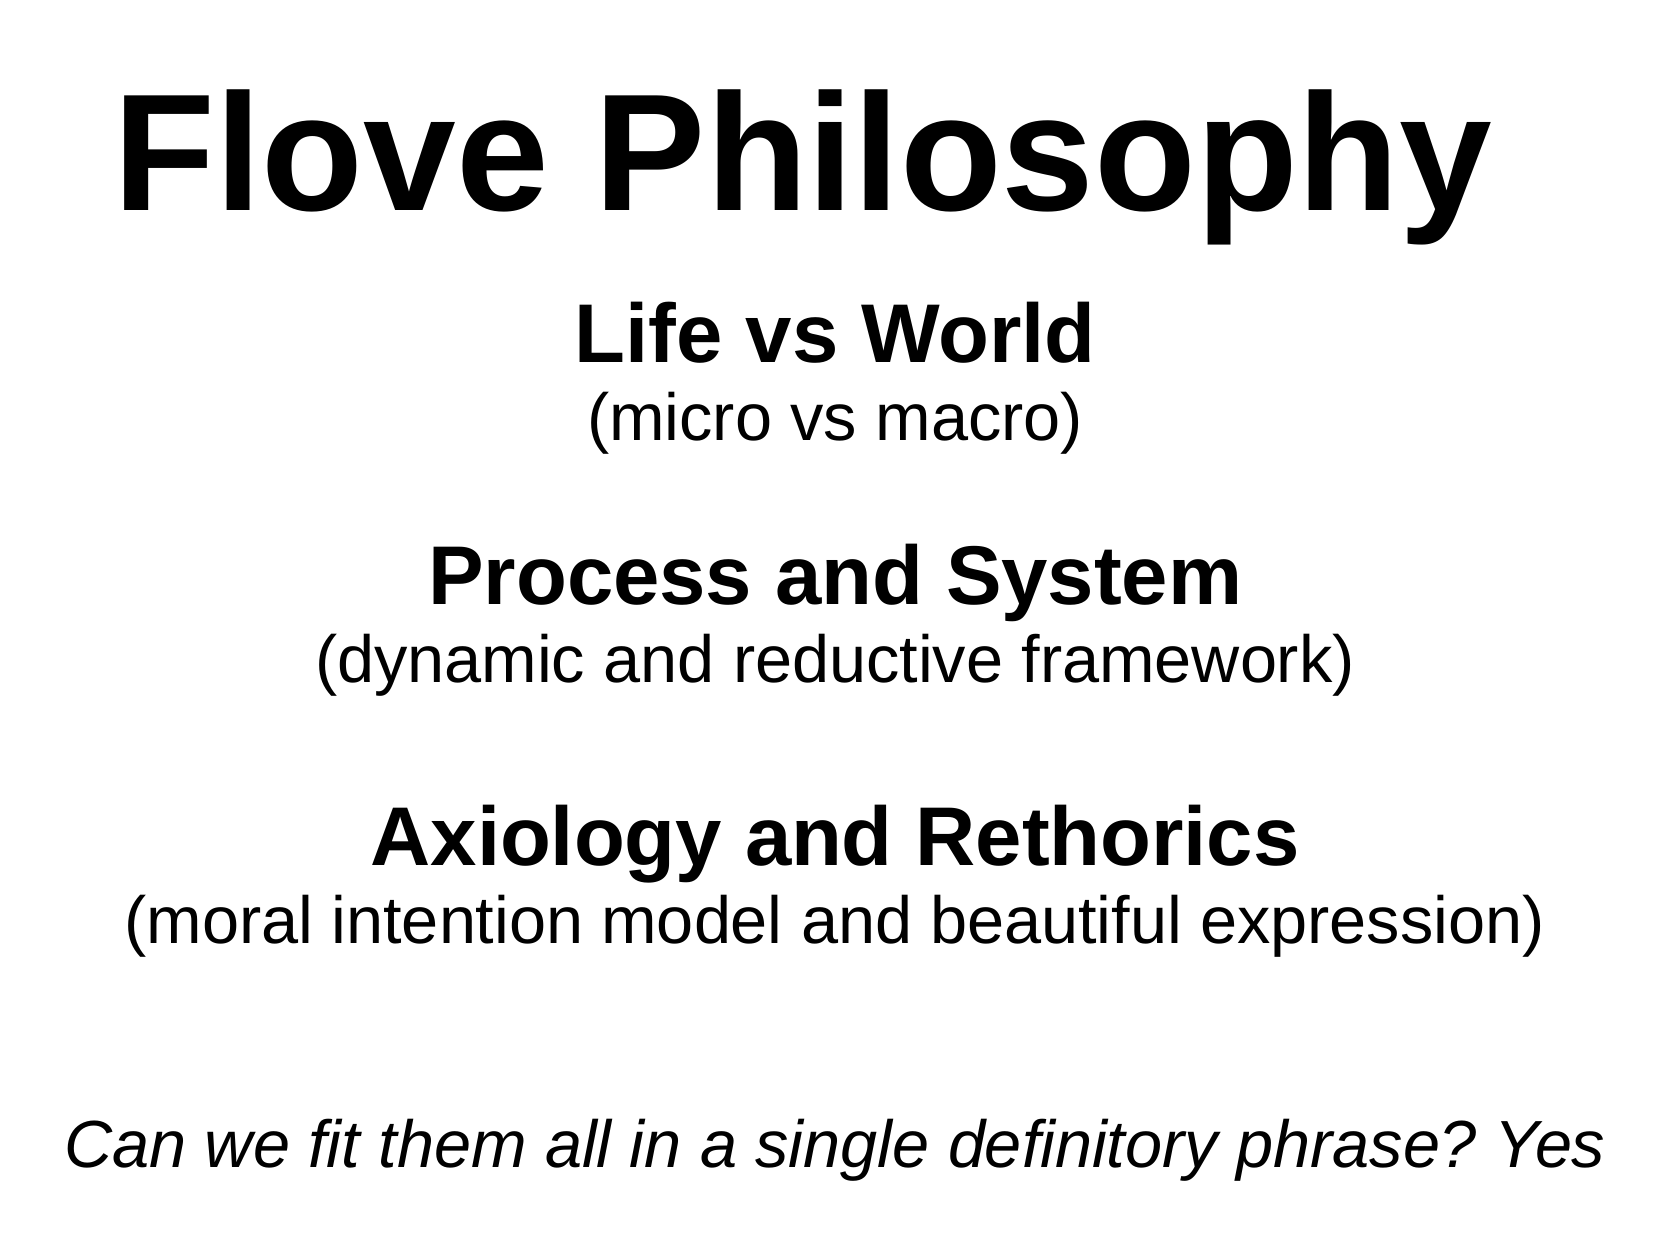

# Flove Philosophy
Life vs World
(micro vs macro)
Process and System
(dynamic and reductive framework)
Axiology and Rethorics
(moral intention model and beautiful expression)
Can we fit them all in a single definitory phrase? Yes